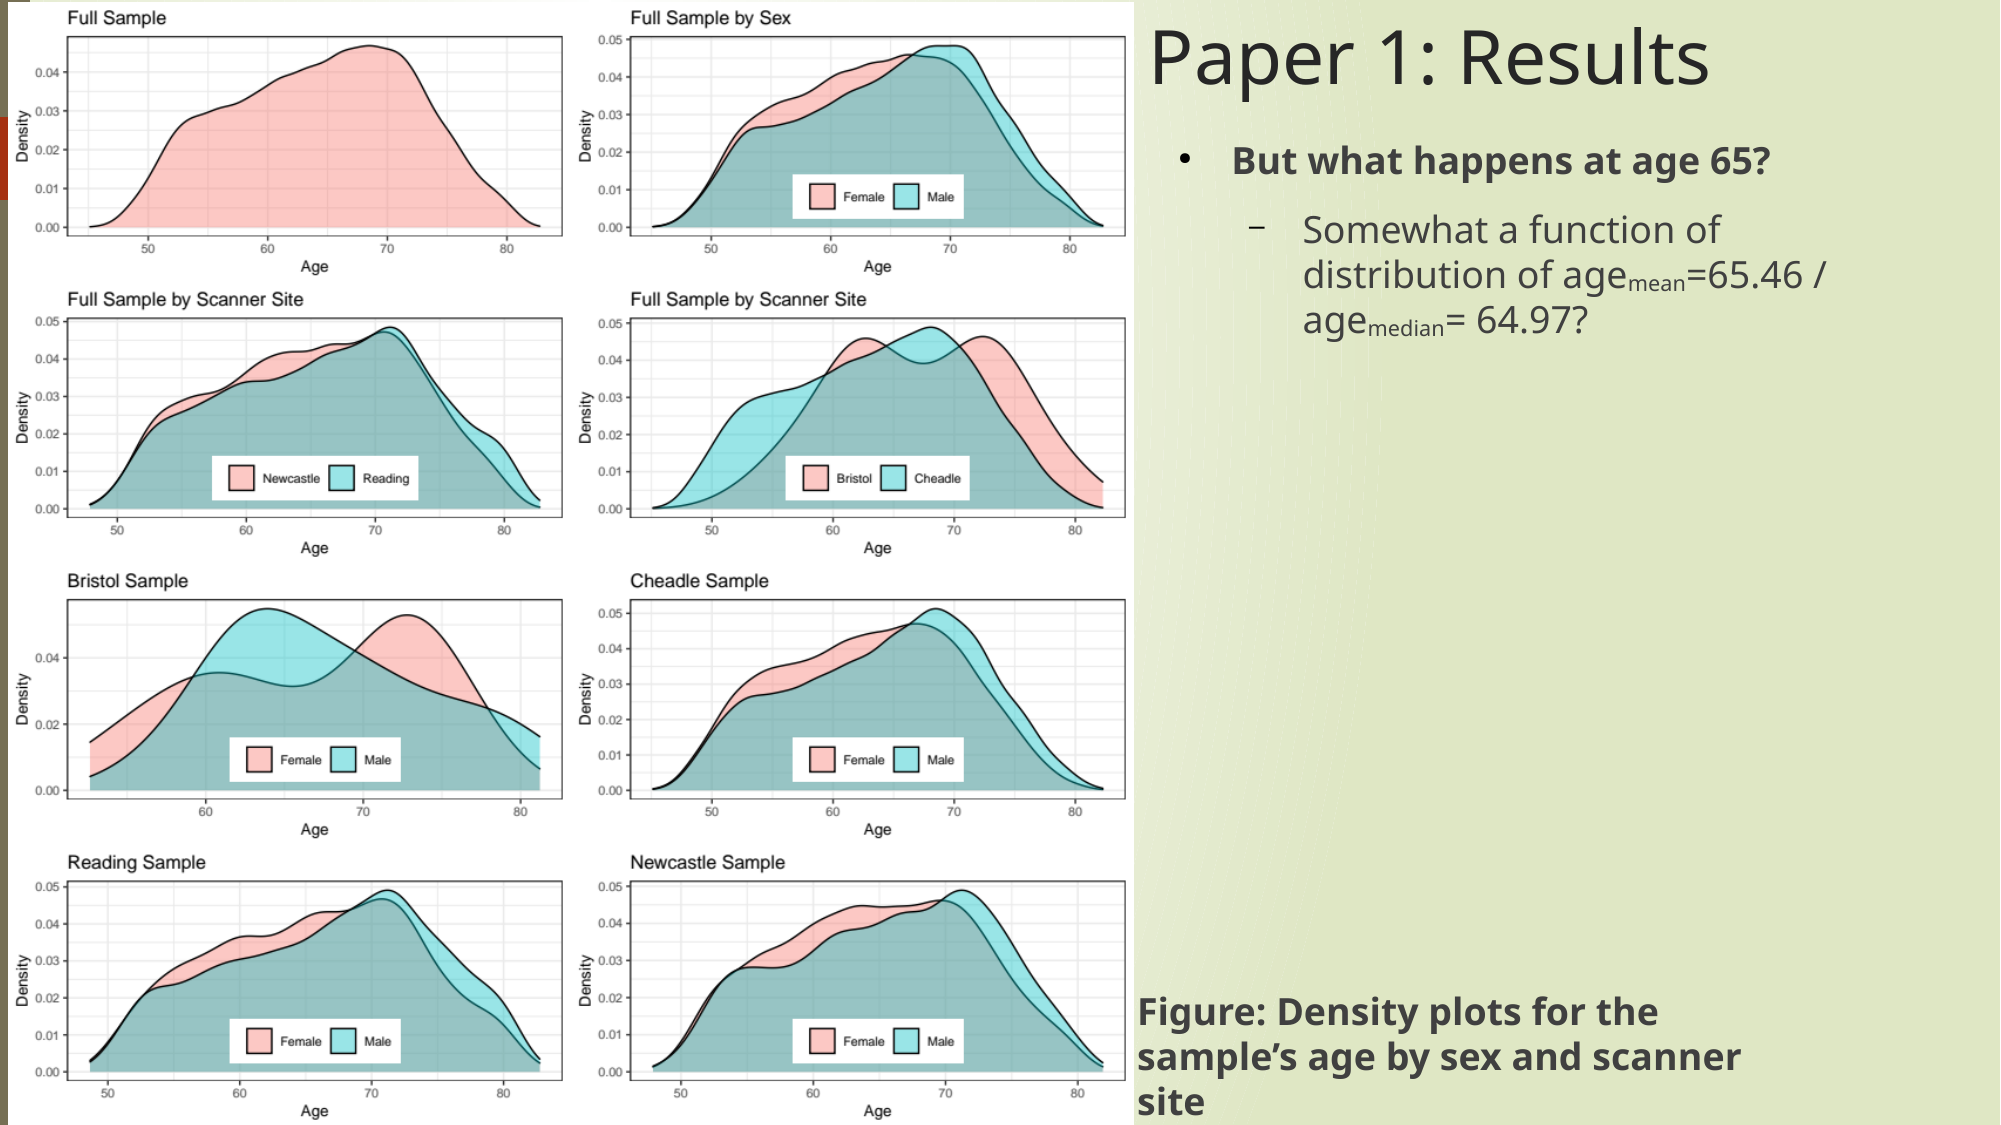

# Paper 1: Results
But what happens at age 65?
Somewhat a function of distribution of agemean=65.46 / agemedian= 64.97?
Figure: Density plots for the sample’s age by sex and scanner site